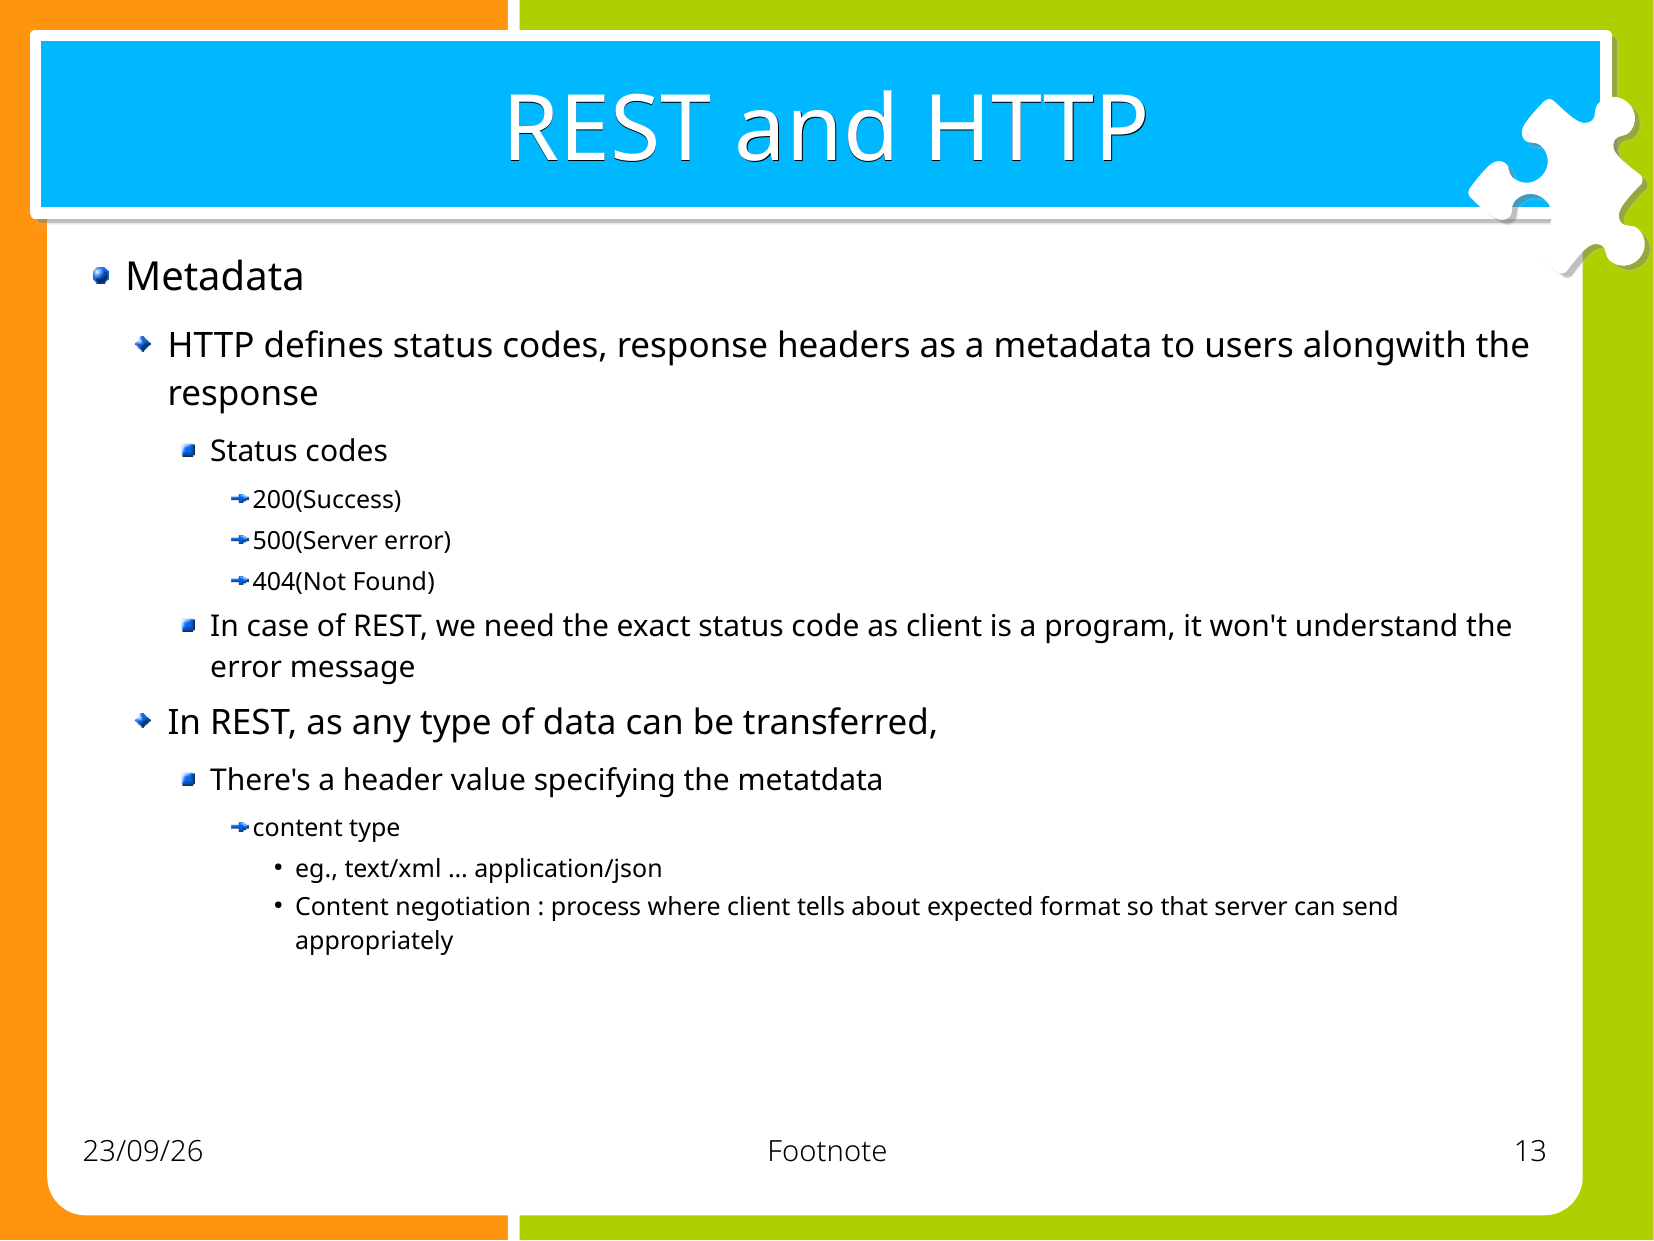

# REST and HTTP
Metadata
HTTP defines status codes, response headers as a metadata to users alongwith the response
Status codes
200(Success)
500(Server error)
404(Not Found)
In case of REST, we need the exact status code as client is a program, it won't understand the error message
In REST, as any type of data can be transferred,
There's a header value specifying the metatdata
content type
eg., text/xml … application/json
Content negotiation : process where client tells about expected format so that server can send appropriately
Footnote
13